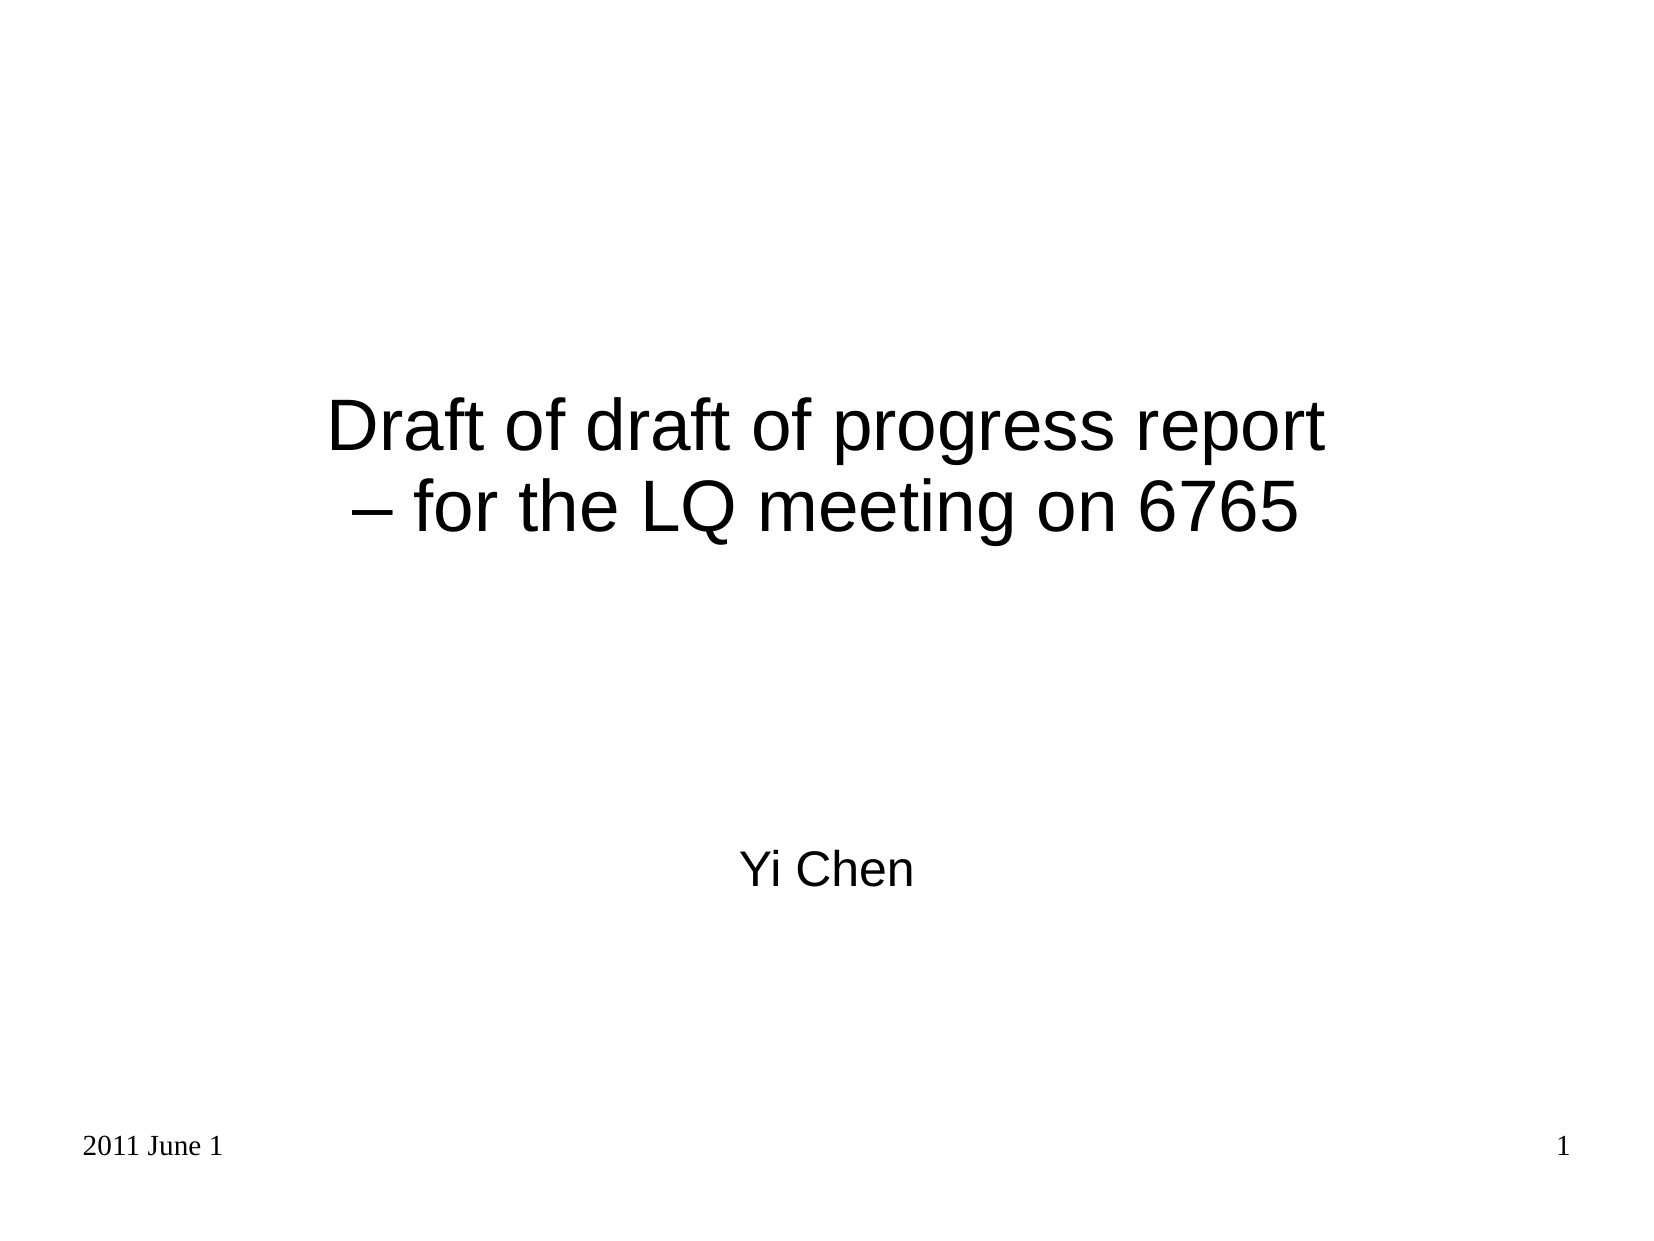

# Draft of draft of progress report – for the LQ meeting on 6765
Yi Chen
2011 June 1
1